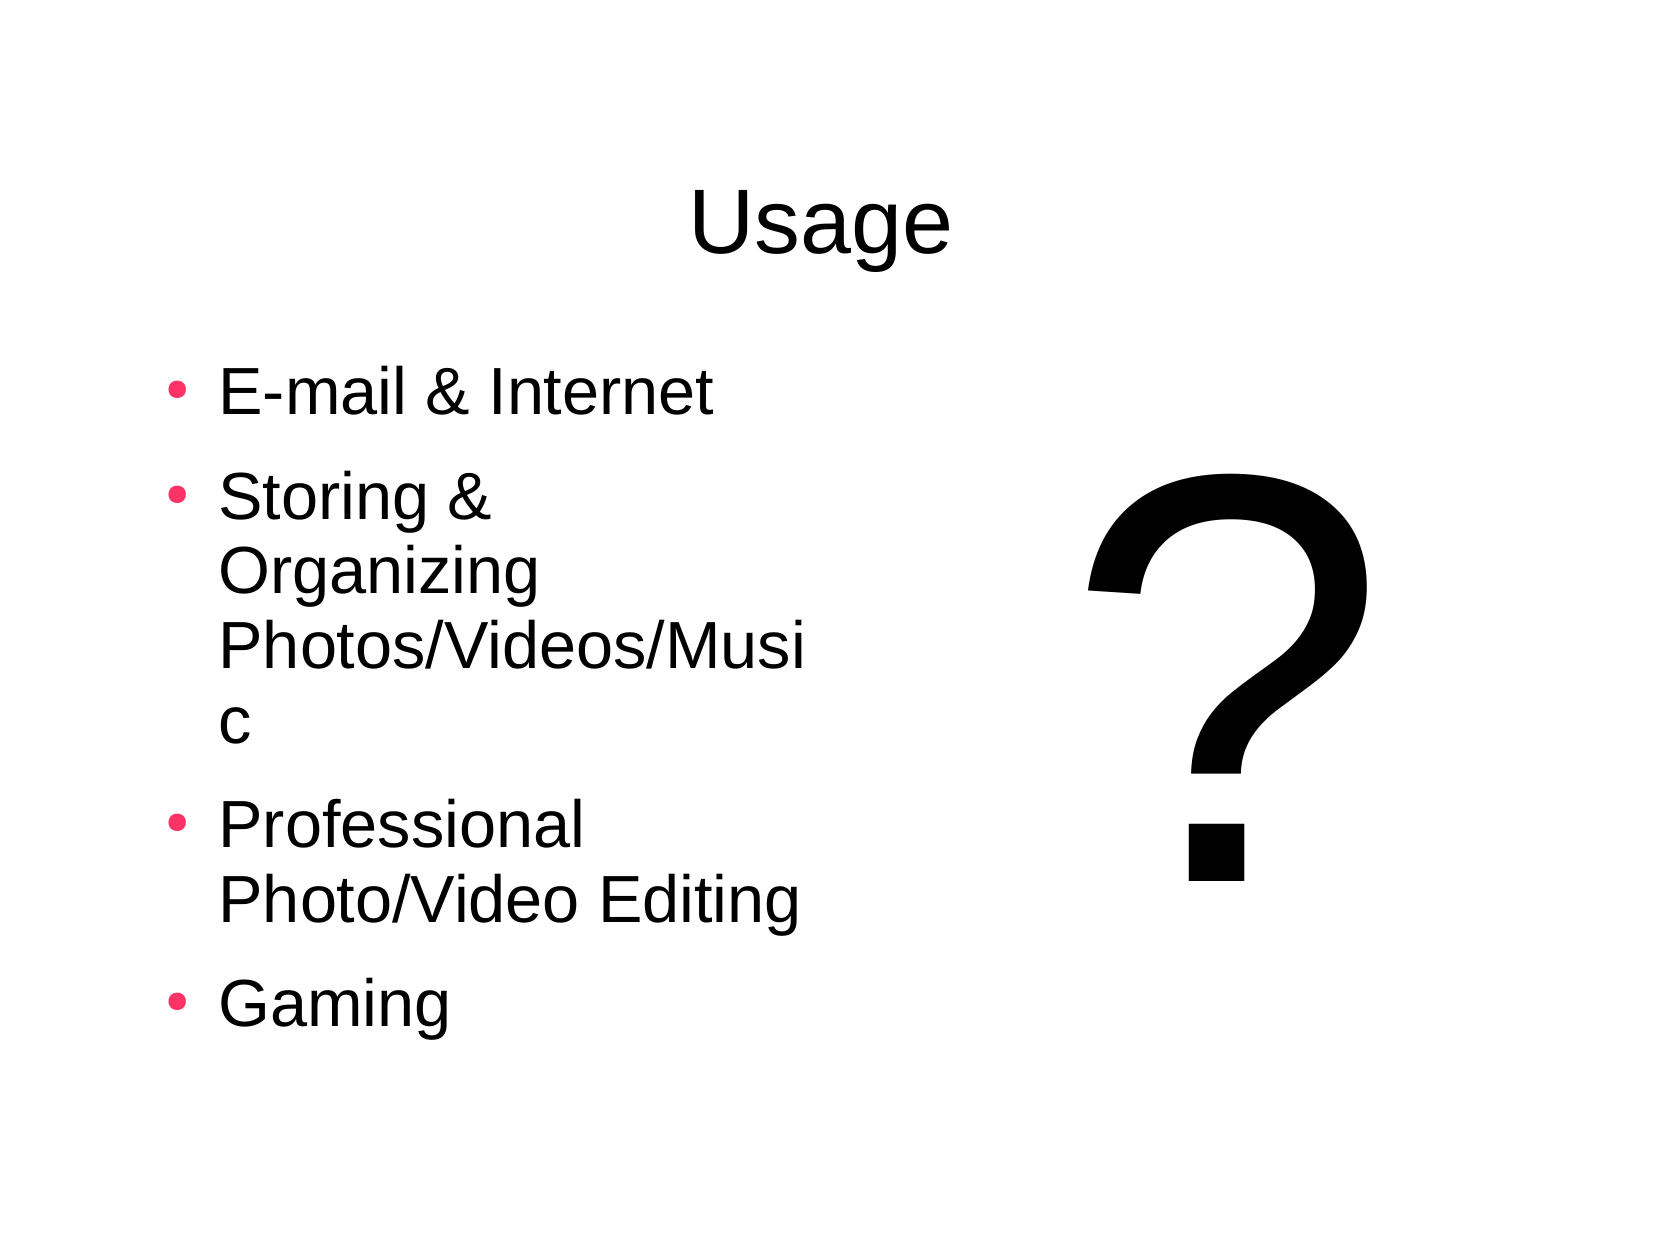

# Usage
?
E-mail & Internet
Storing & Organizing Photos/Videos/Music
Professional Photo/Video Editing
Gaming